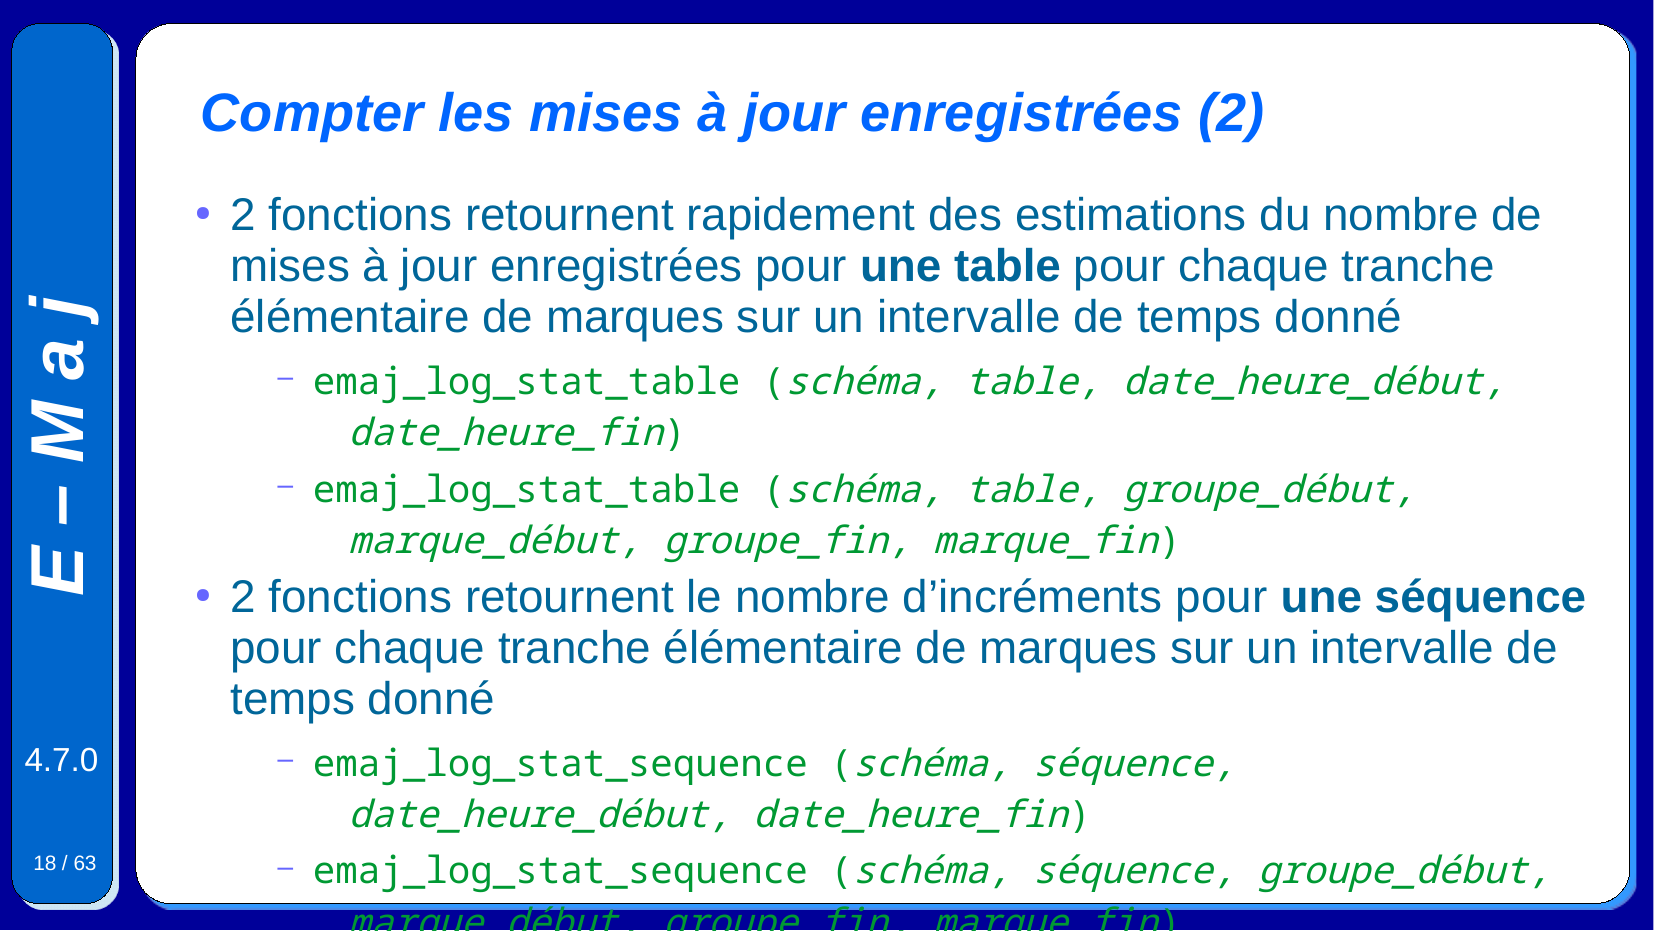

# Compter les mises à jour enregistrées (2)
2 fonctions retournent rapidement des estimations du nombre de mises à jour enregistrées pour une table pour chaque tranche élémentaire de marques sur un intervalle de temps donné
emaj_log_stat_table (schéma, table, date_heure_début, date_heure_fin)
emaj_log_stat_table (schéma, table, groupe_début, marque_début, groupe_fin, marque_fin)
2 fonctions retournent le nombre d’incréments pour une séquence pour chaque tranche élémentaire de marques sur un intervalle de temps donné
emaj_log_stat_sequence (schéma, séquence, date_heure_début, date_heure_fin)
emaj_log_stat_sequence (schéma, séquence, groupe_début, marque_début, groupe_fin, marque_fin)